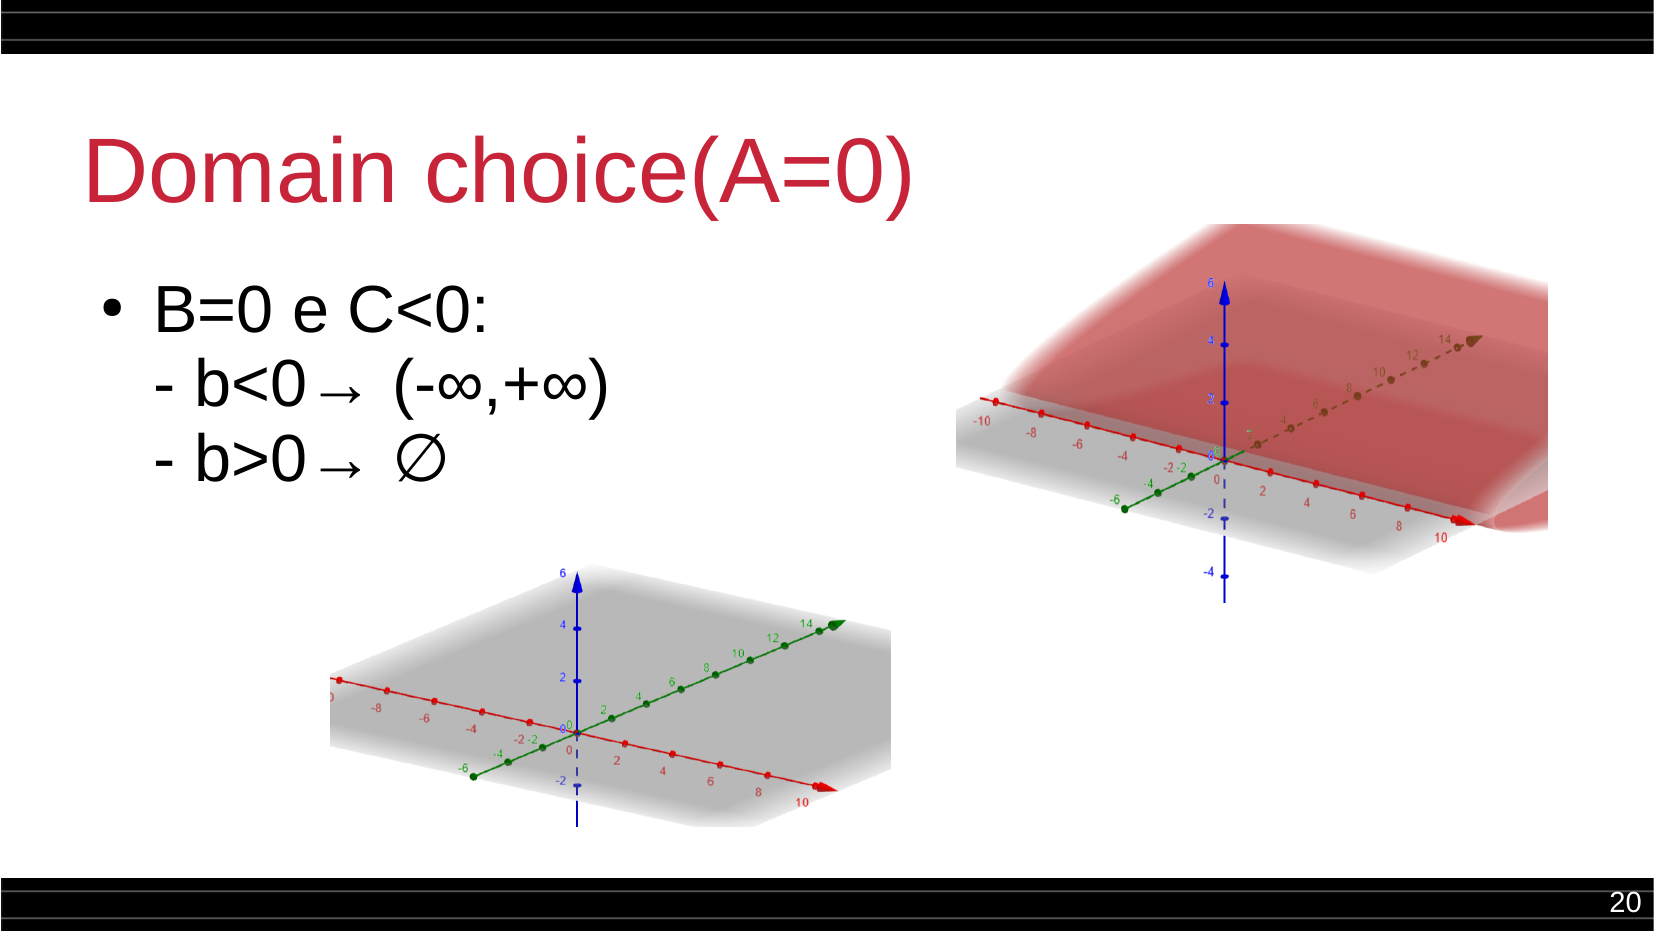

# Domain choice(A=0)
B=0 e C<0:
- b<0→ (-∞,+∞)
- b>0→ ∅